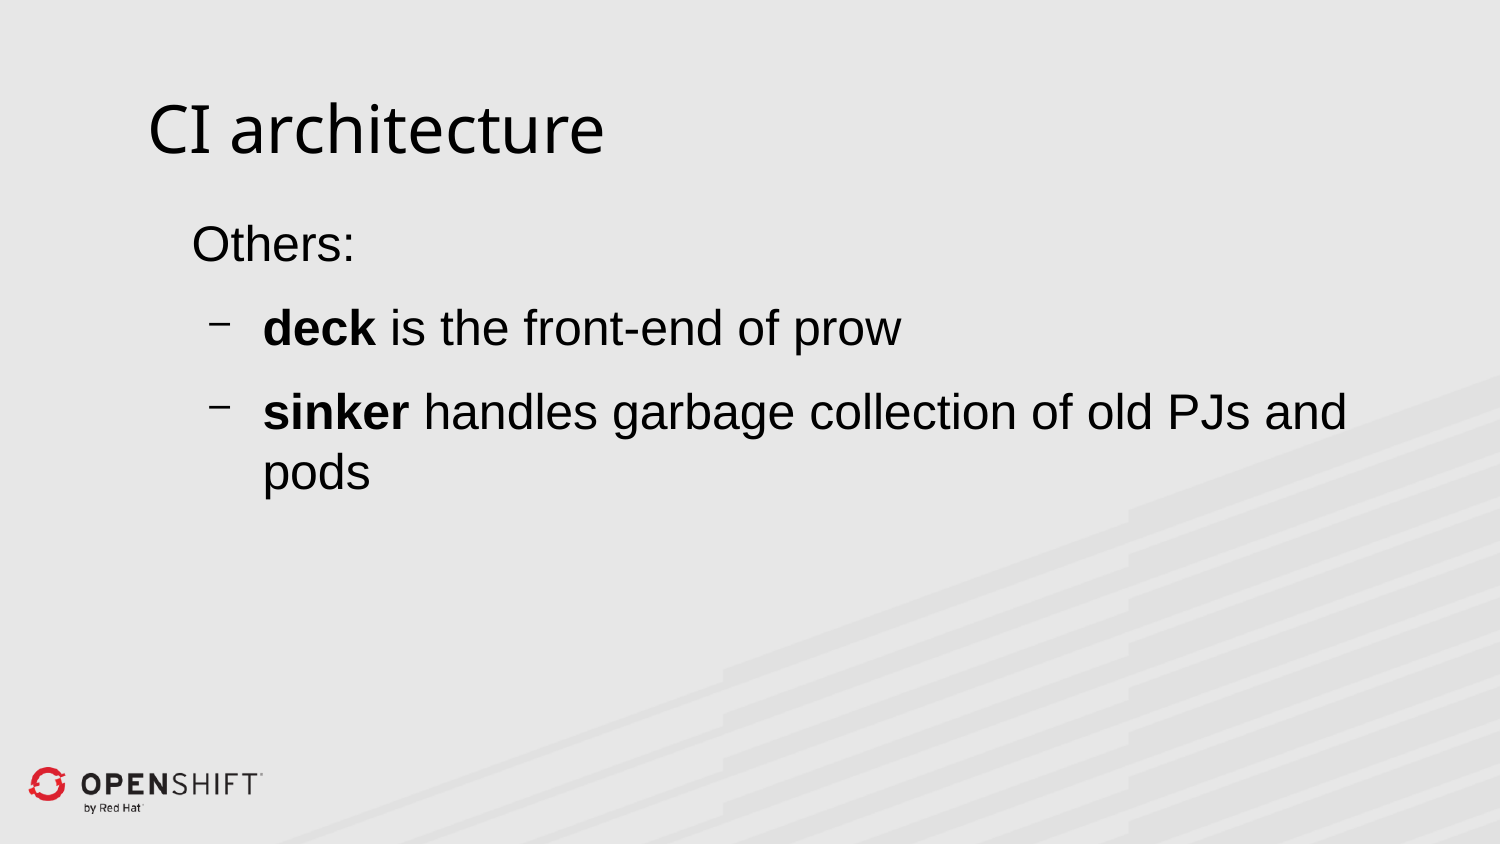

CI architecture
# Others:
deck is the front-end of prow
sinker handles garbage collection of old PJs and pods